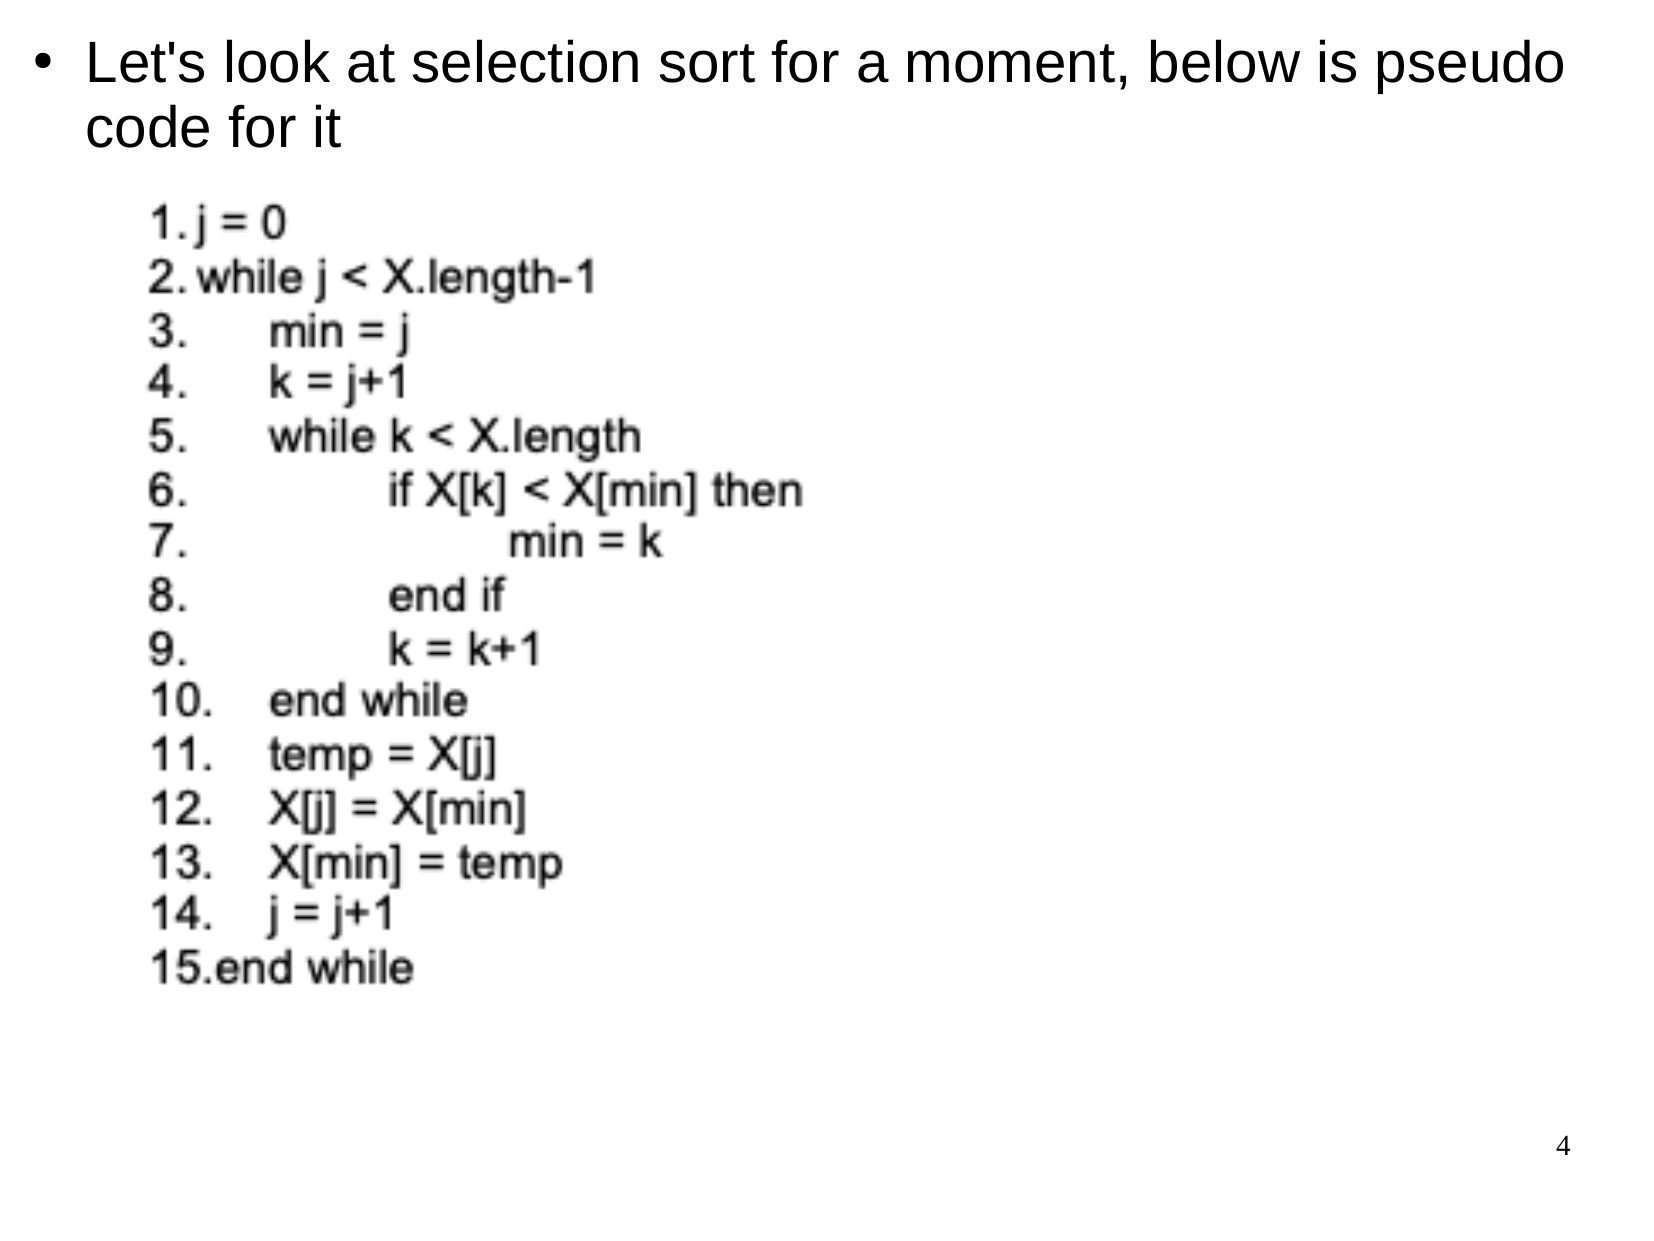

# Let's look at selection sort for a moment, below is pseudo code for it
4